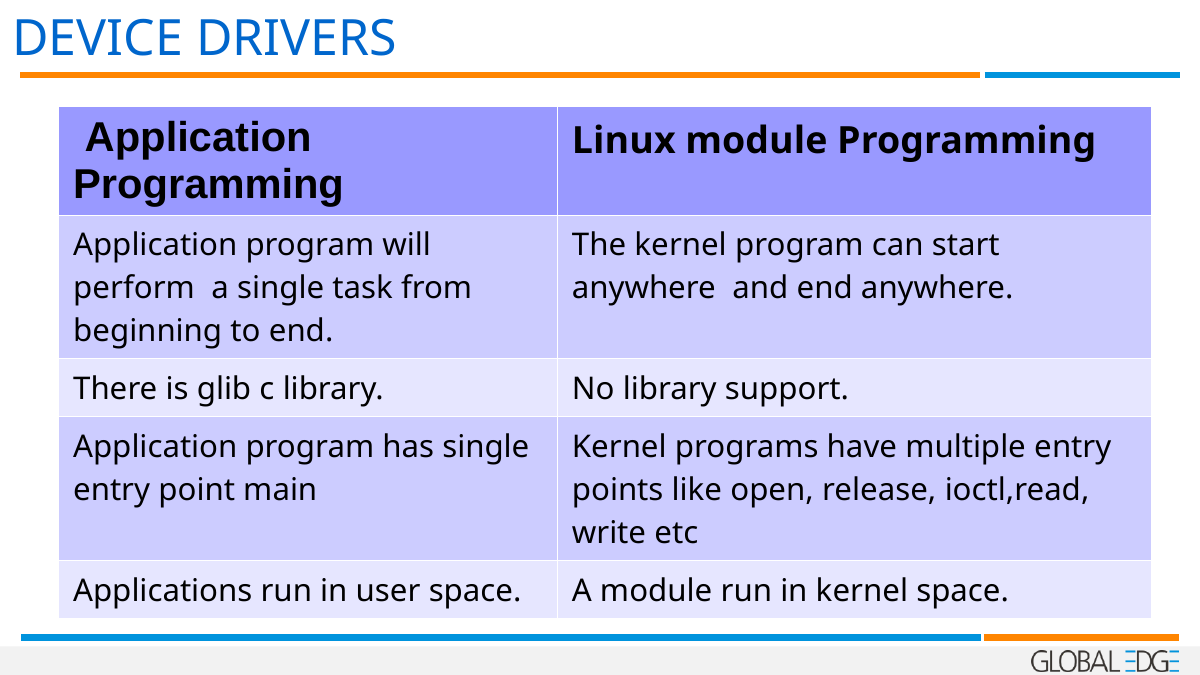

# DEVICE DRIVERS
| Application Programming | Linux module Programming |
| --- | --- |
| Application program will perform a single task from beginning to end. | The kernel program can start anywhere and end anywhere. |
| There is glib c library. | No library support. |
| Application program has single entry point main | Kernel programs have multiple entry points like open, release, ioctl,read, write etc |
| Applications run in user space. | A module run in kernel space. |